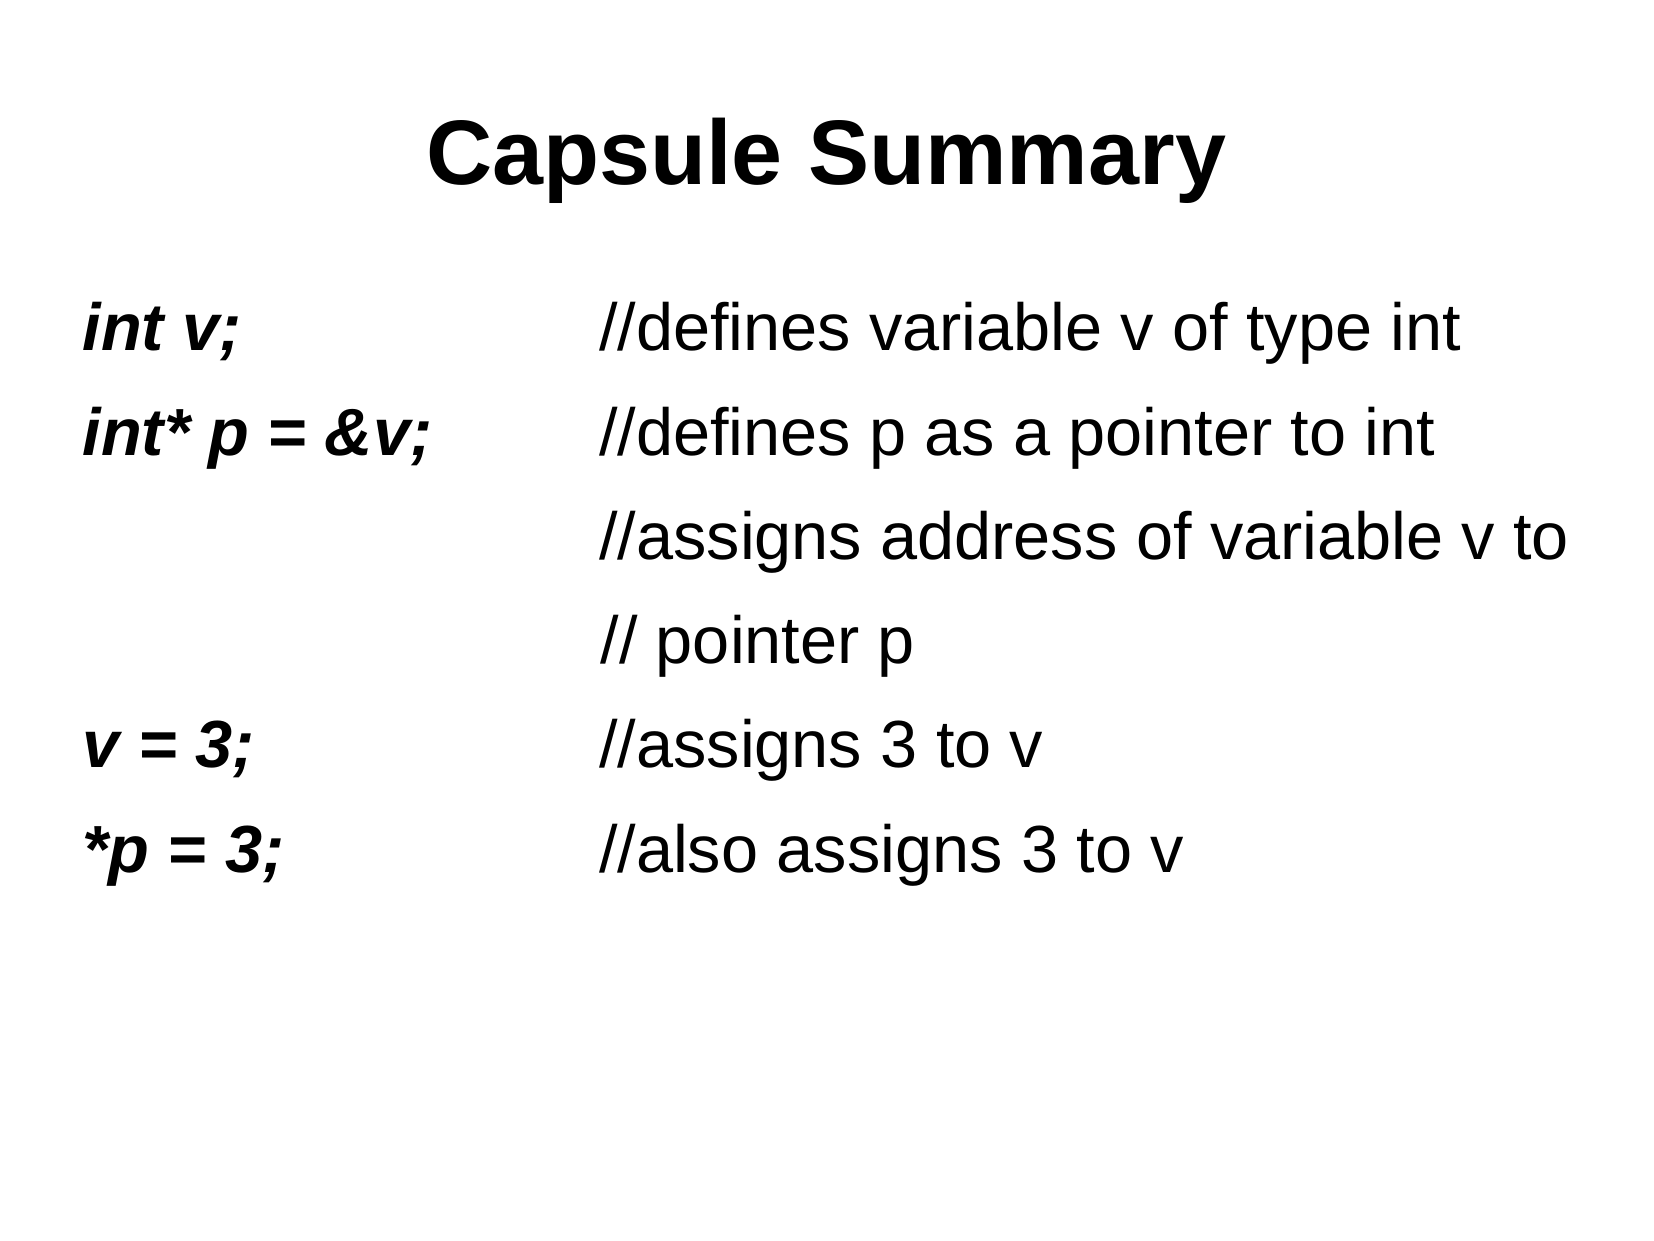

# Capsule Summary
int v;	 //defines variable v of type int
int* p = &v; 			//defines p as a pointer to int
 							//assigns address of variable v to
 // pointer p
v = 3; 					//assigns 3 to v
*p = 3;					//also assigns 3 to v